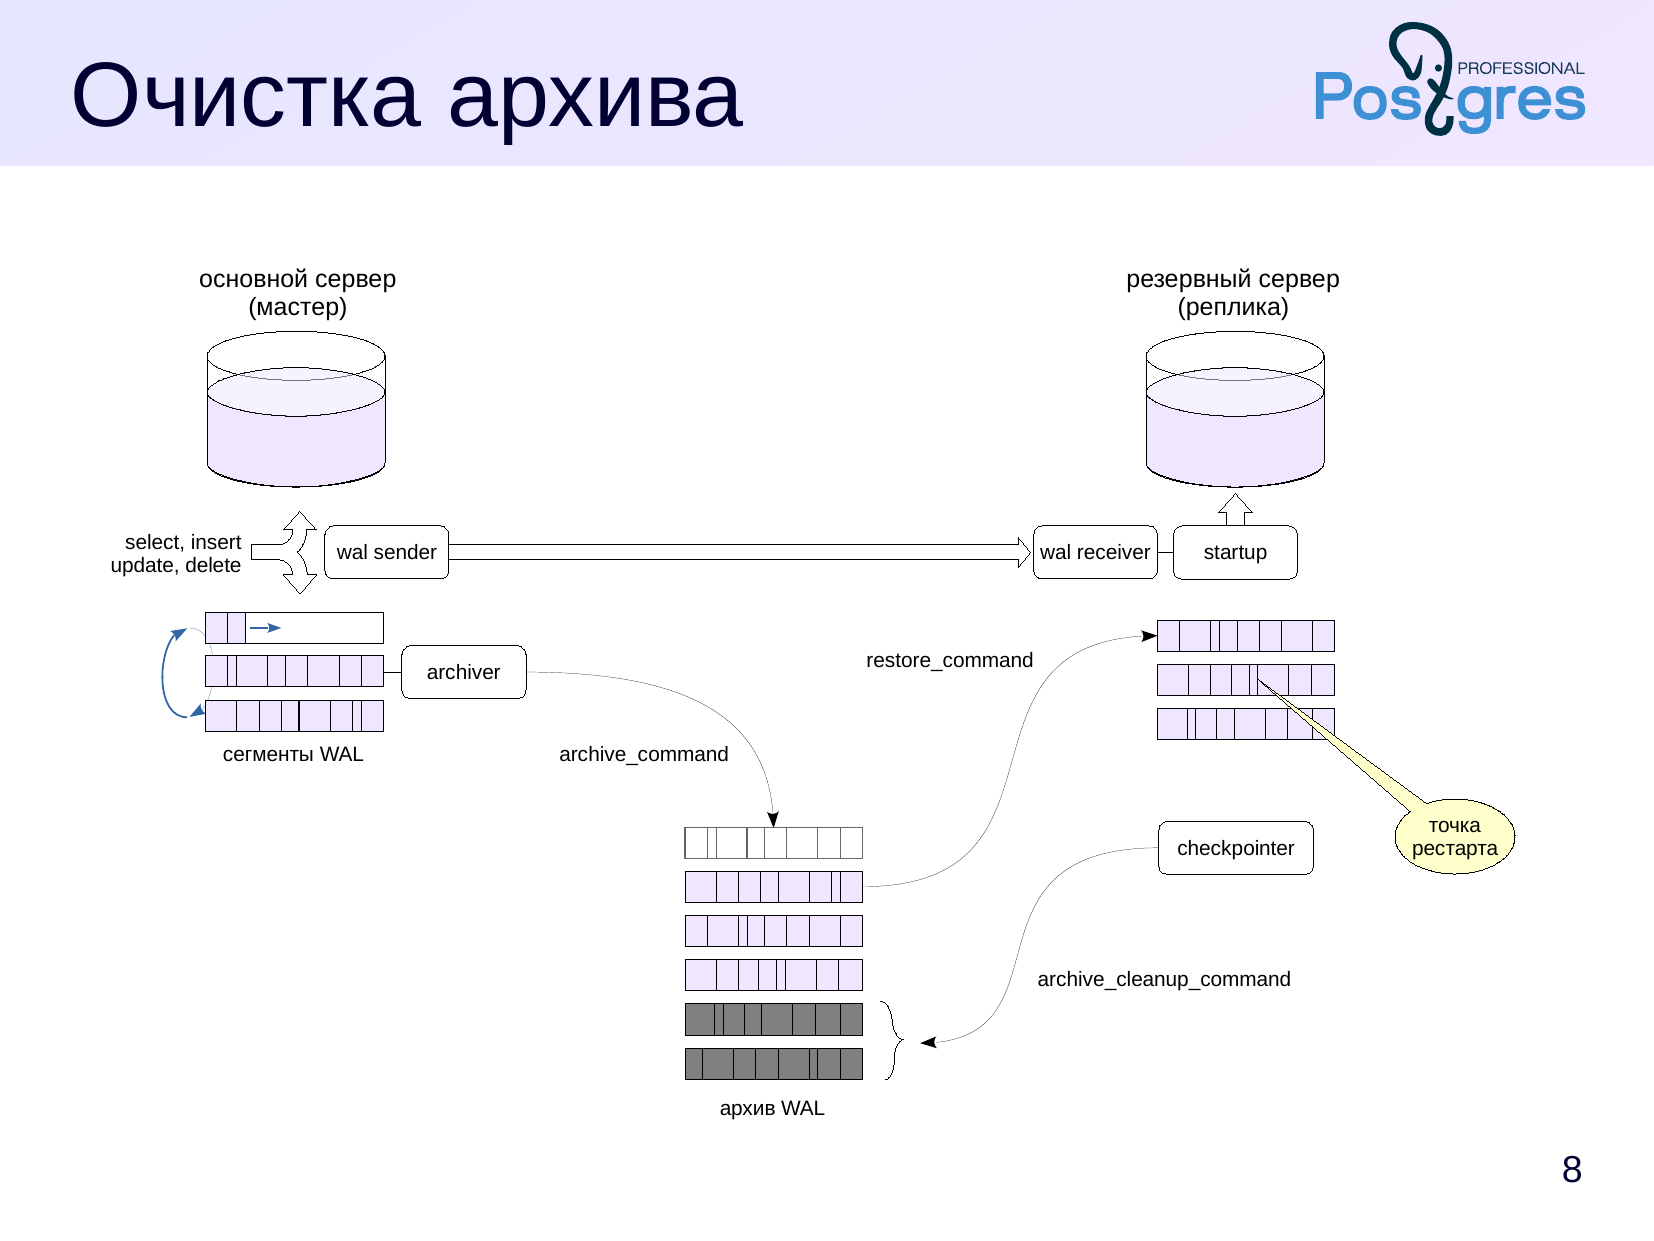

# Очистка архива
основной сервер
(мастер)
резервный сервер
(реплика)
select, insert
update, delete
wal sender
wal receiver
startup
restore_command
archiver
archive_command
сегменты WAL
точка
рестарта
checkpointer
archive_cleanup_command
архив WAL